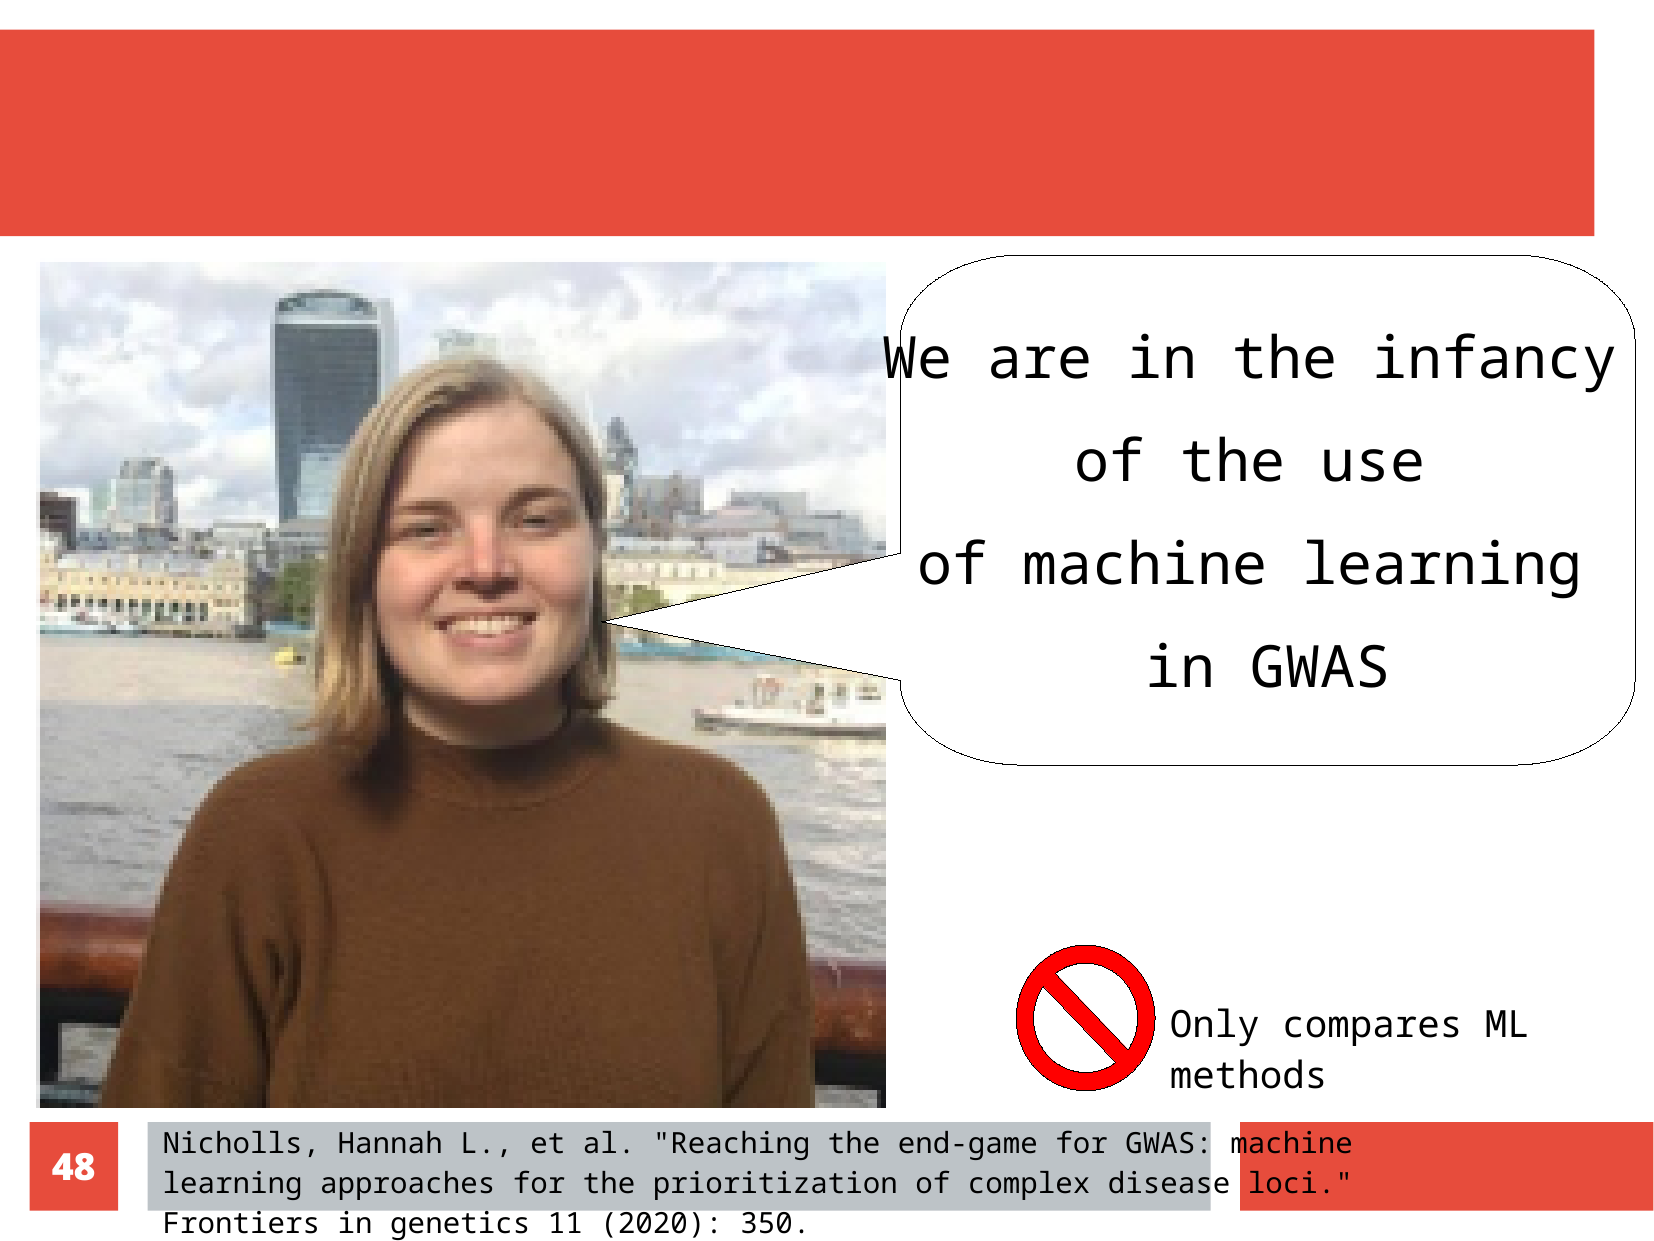

#
We are in the infancy
of the use
of machine learning
in GWAS
Only compares ML methods
Nicholls, Hannah L., et al. "Reaching the end-game for GWAS: machine
learning approaches for the prioritization of complex disease loci."
Frontiers in genetics 11 (2020): 350.
48